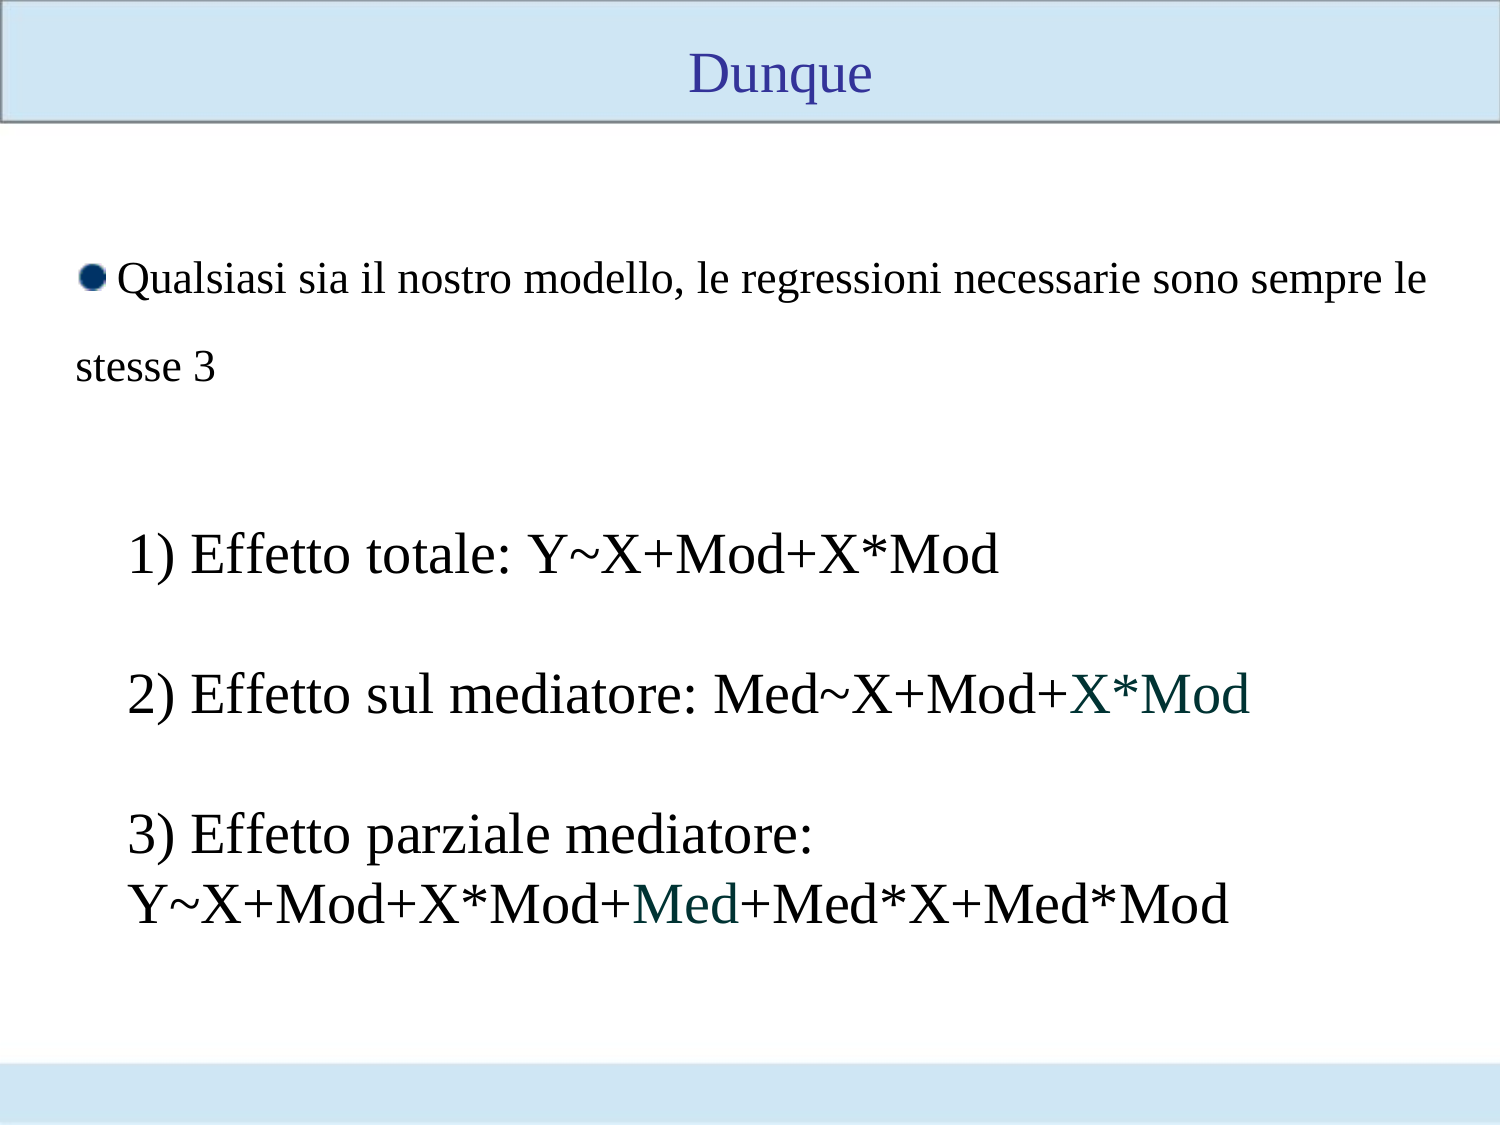

# Dunque
 Qualsiasi sia il nostro modello, le regressioni necessarie sono sempre le stesse 3
1) Effetto totale: Y~X+Mod+X*Mod
2) Effetto sul mediatore: Med~X+Mod+X*Mod
3) Effetto parziale mediatore: Y~X+Mod+X*Mod+Med+Med*X+Med*Mod